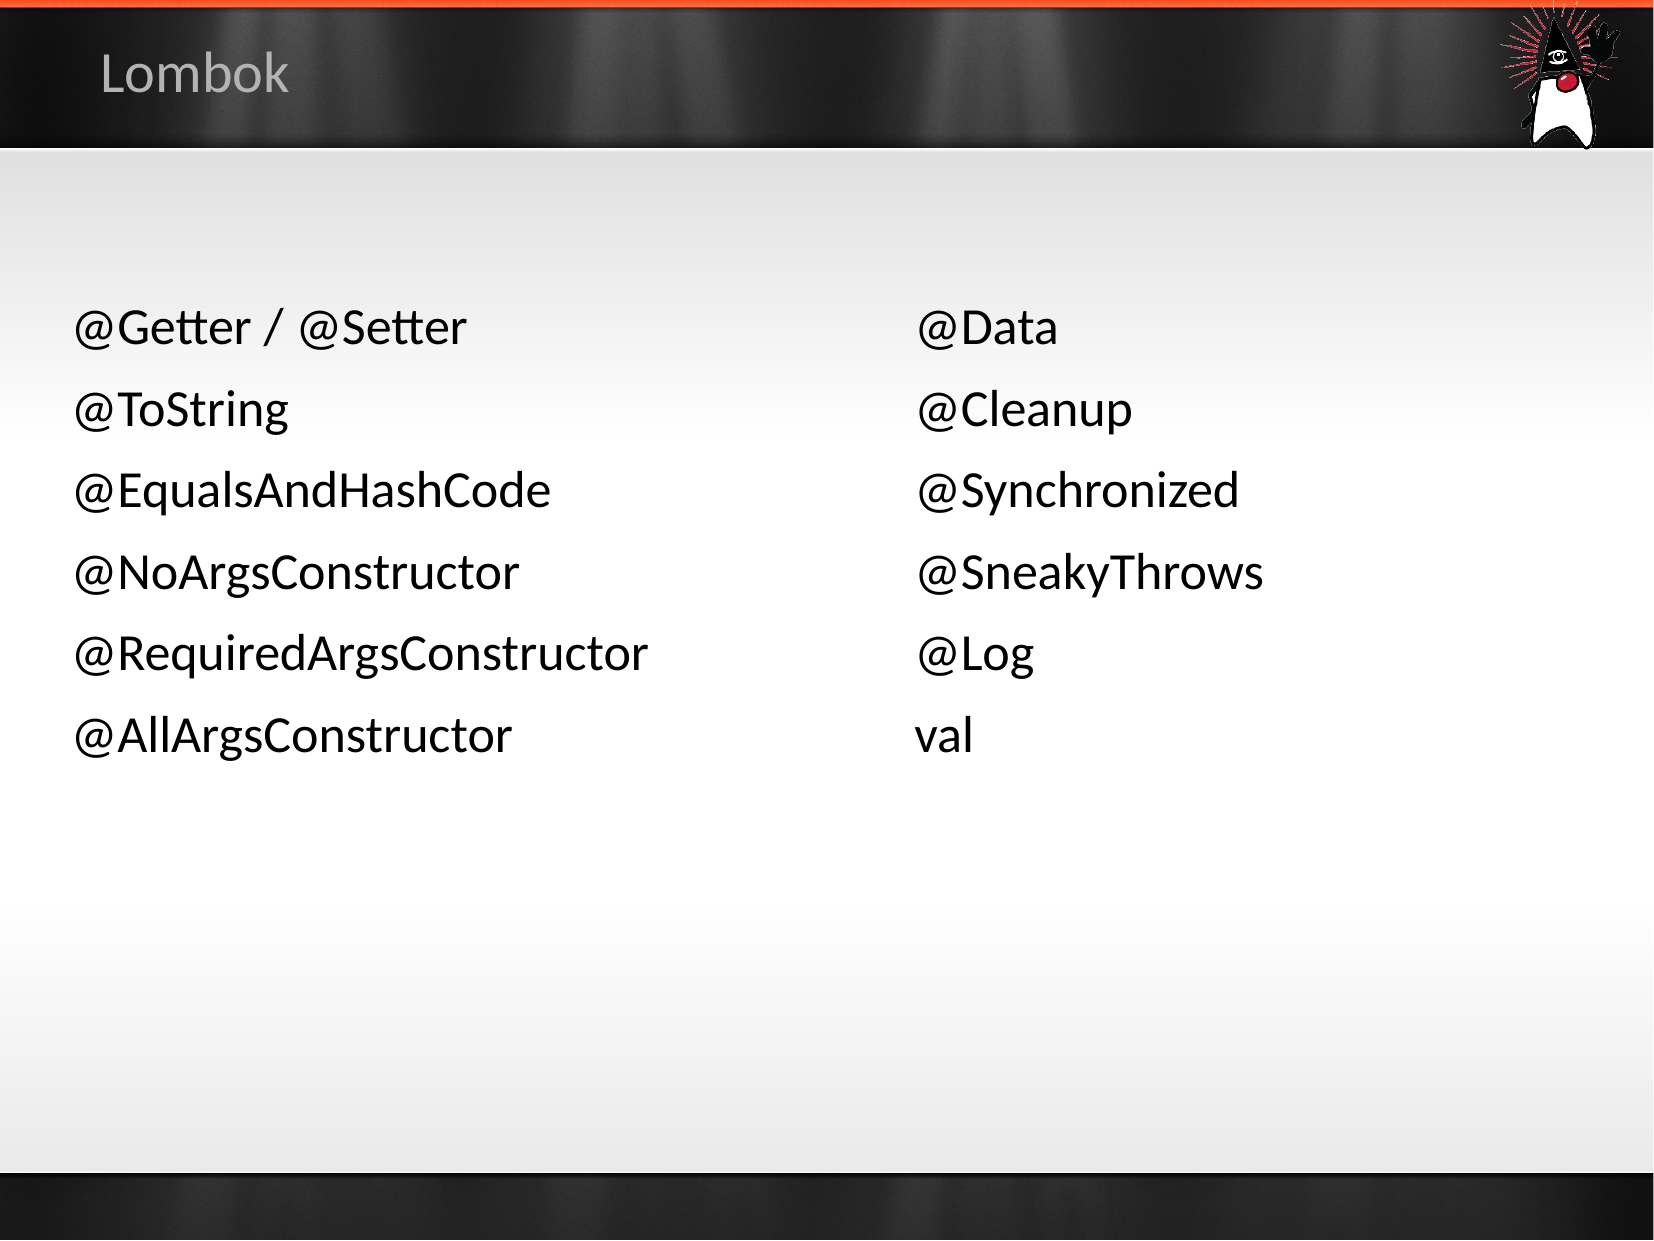

# Lombok
@Getter / @Setter
@ToString
@EqualsAndHashCode
@NoArgsConstructor
@RequiredArgsConstructor
@AllArgsConstructor
@Data
@Cleanup
@Synchronized
@SneakyThrows
@Log
val